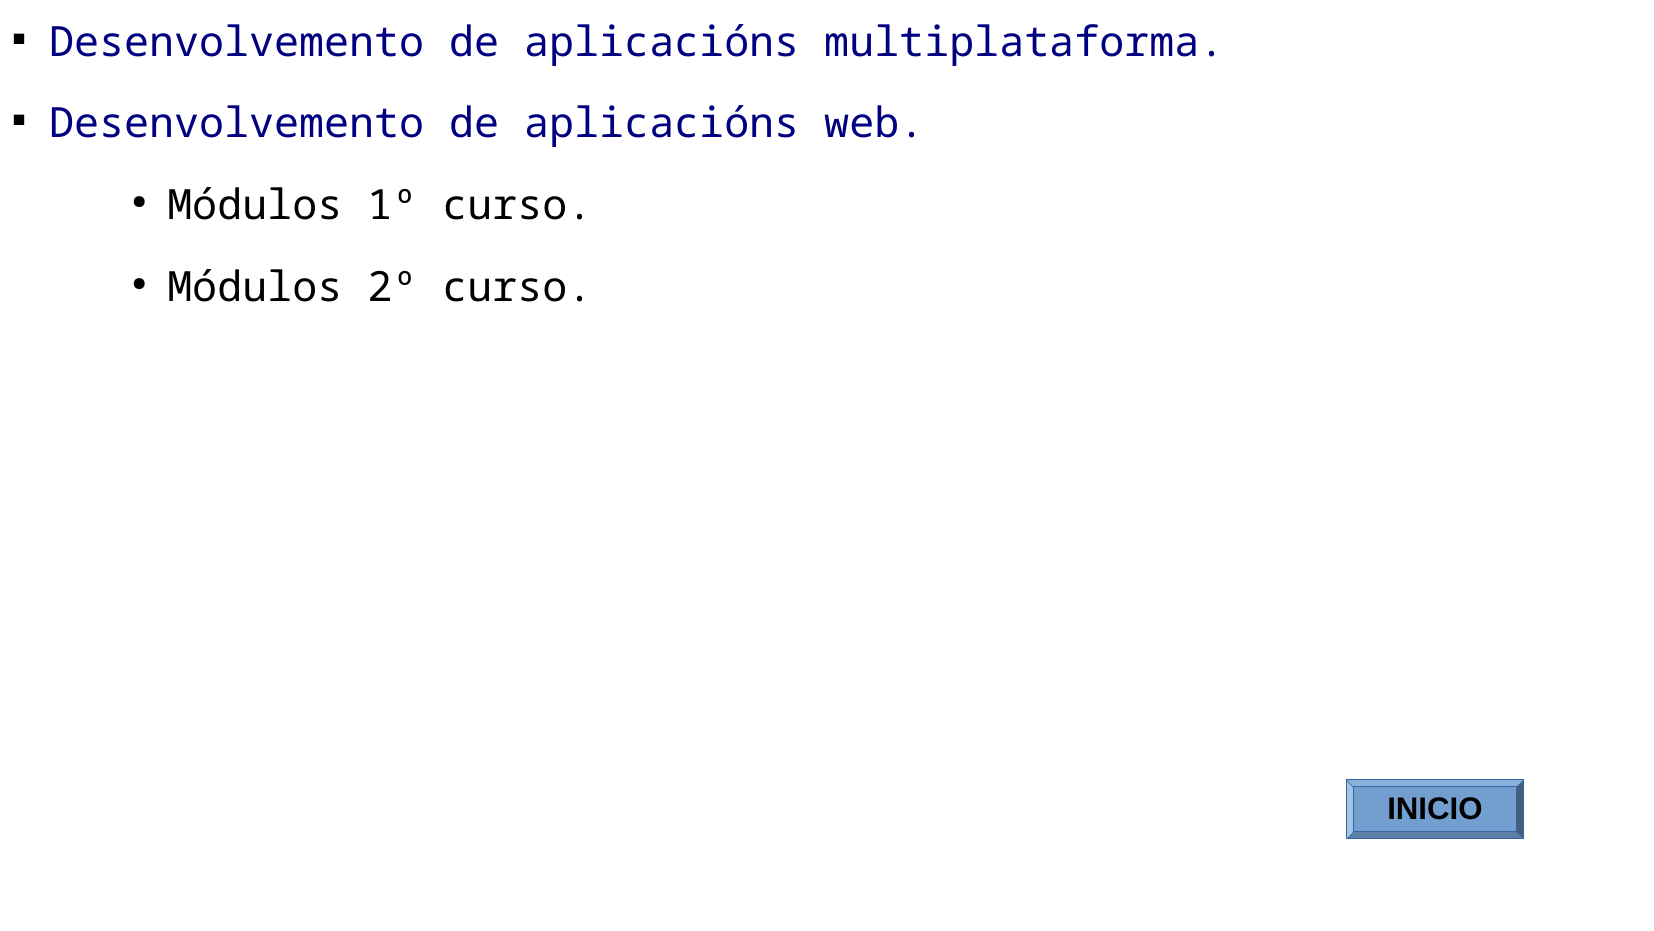

Desenvolvemento de aplicacións multiplataforma.
Desenvolvemento de aplicacións web.
Módulos 1º curso.
Módulos 2º curso.
INICIO